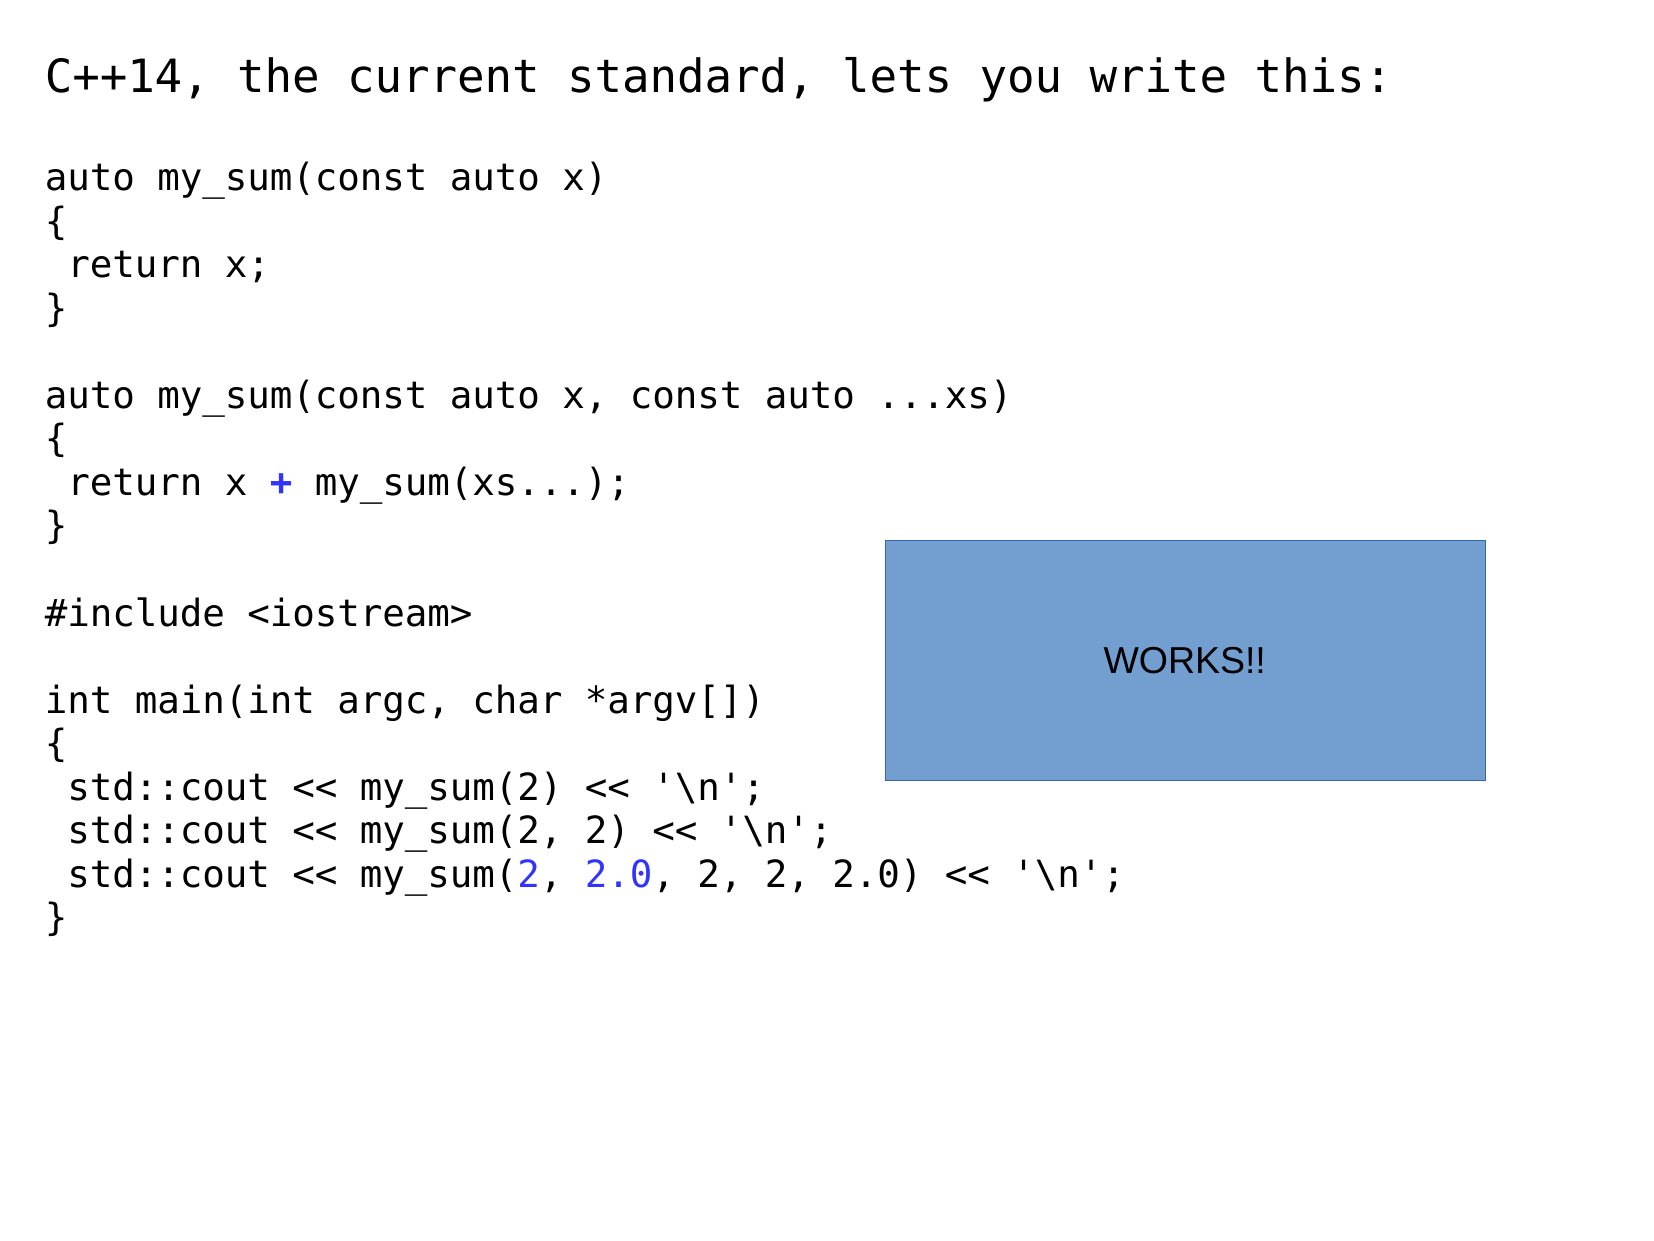

C++14, the current standard, lets you write this:
auto my_sum(const auto x)
{
 return x;
}
auto my_sum(const auto x, const auto ...xs)
{
 return x + my_sum(xs...);
}
#include <iostream>
int main(int argc, char *argv[])
{
 std::cout << my_sum(2) << '\n';
 std::cout << my_sum(2, 2) << '\n';
 std::cout << my_sum(2, 2.0, 2, 2, 2.0) << '\n';
}
WORKS!!